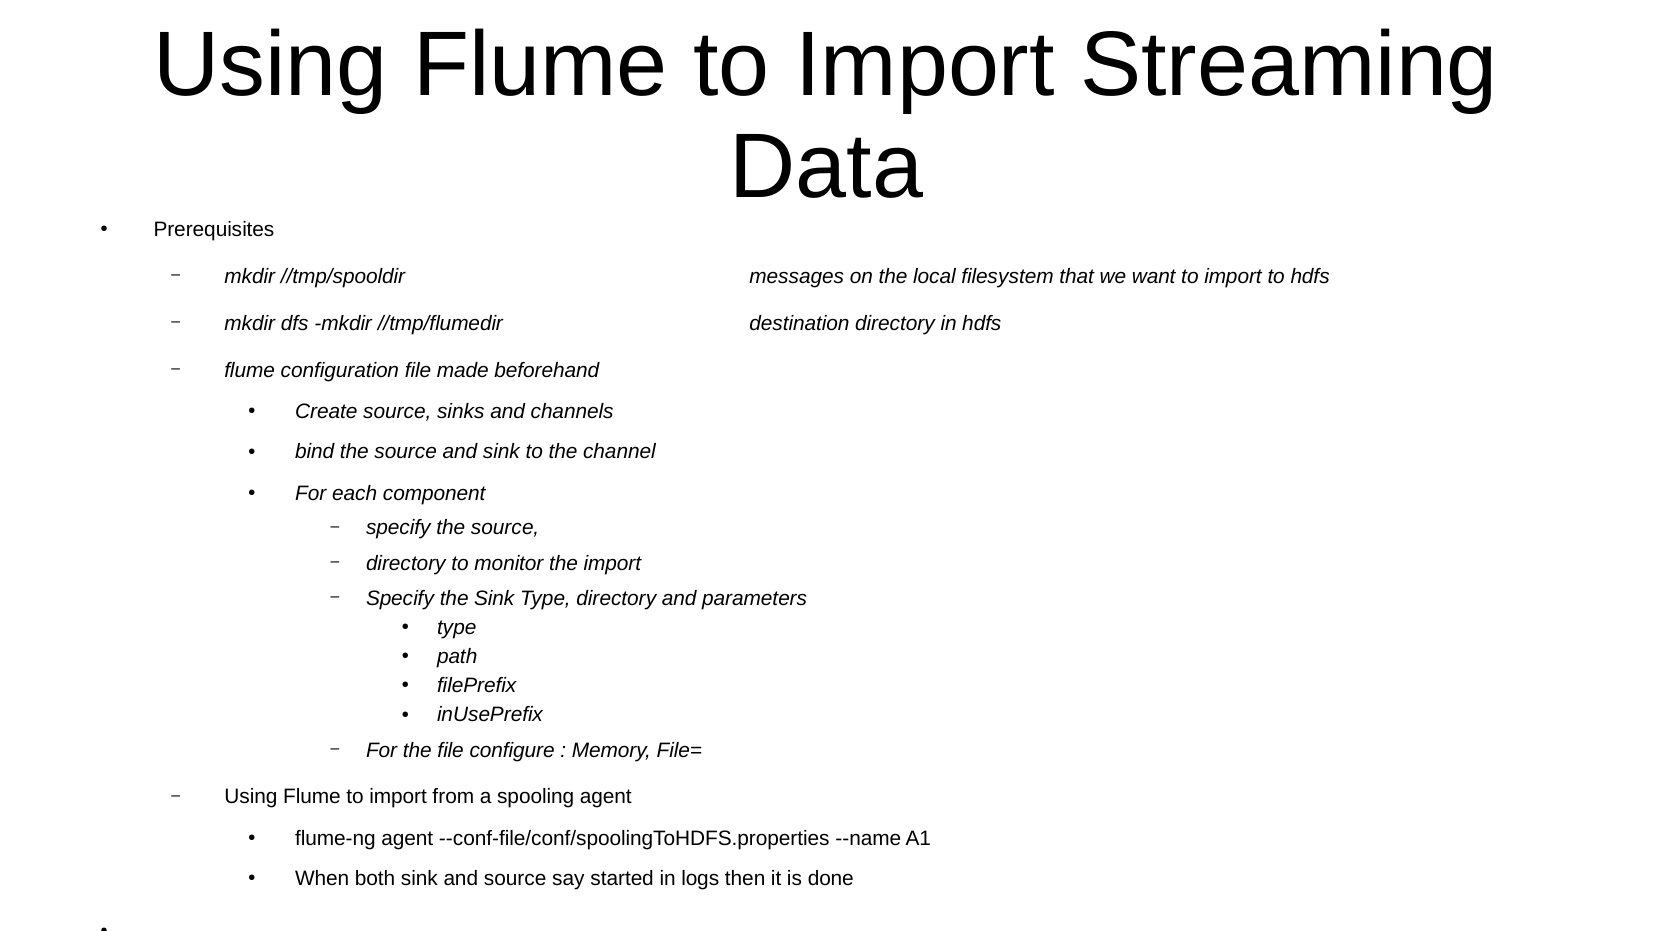

# Using Flume to Import Streaming Data
Prerequisites
mkdir //tmp/spooldir					messages on the local filesystem that we want to import to hdfs
mkdir dfs -mkdir //tmp/flumedir				destination directory in hdfs
flume configuration file made beforehand
Create source, sinks and channels
bind the source and sink to the channel
For each component
specify the source,
directory to monitor the import
Specify the Sink Type, directory and parameters
type
path
filePrefix
inUsePrefix
For the file configure : Memory, File=
Using Flume to import from a spooling agent
flume-ng agent --conf-file/conf/spoolingToHDFS.properties --name A1
When both sink and source say started in logs then it is done